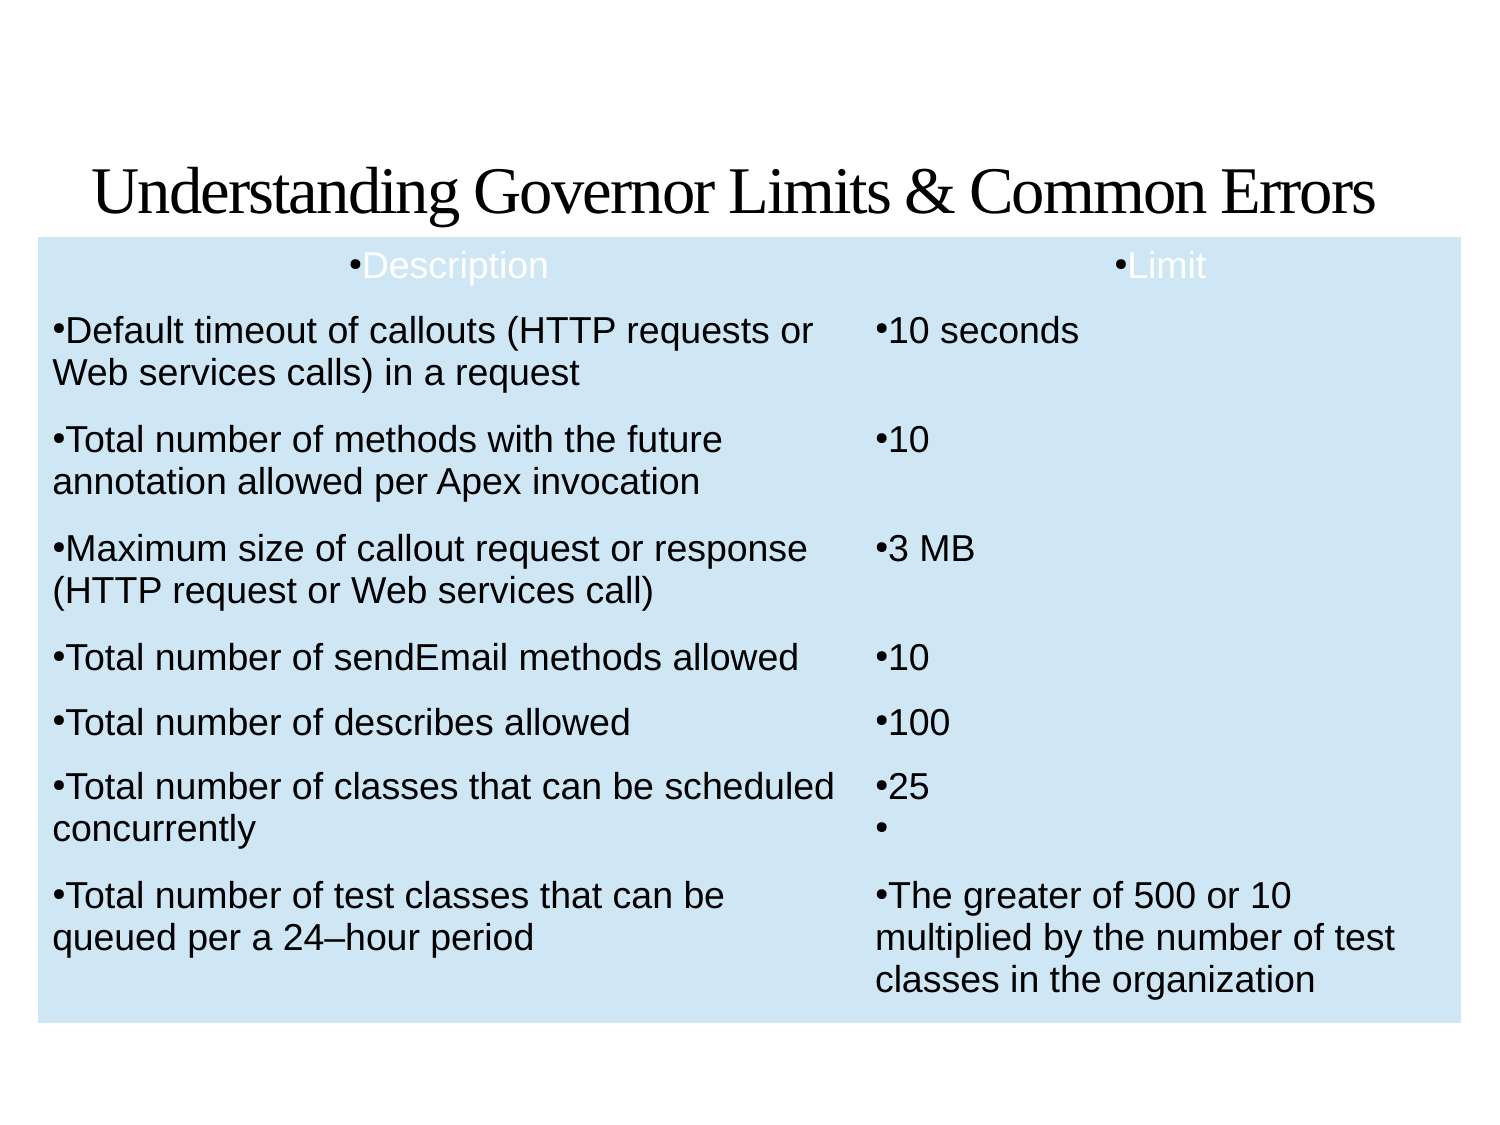

# Understanding Governor Limits & Common Errors
| Description | Limit |
| --- | --- |
| Default timeout of callouts (HTTP requests or Web services calls) in a request | 10 seconds |
| Total number of methods with the future annotation allowed per Apex invocation | 10 |
| Maximum size of callout request or response (HTTP request or Web services call) | 3 MB |
| Total number of sendEmail methods allowed | 10 |
| Total number of describes allowed | 100 |
| Total number of classes that can be scheduled concurrently | 25 |
| Total number of test classes that can be queued per a 24–hour period | The greater of 500 or 10 multiplied by the number of test classes in the organization |